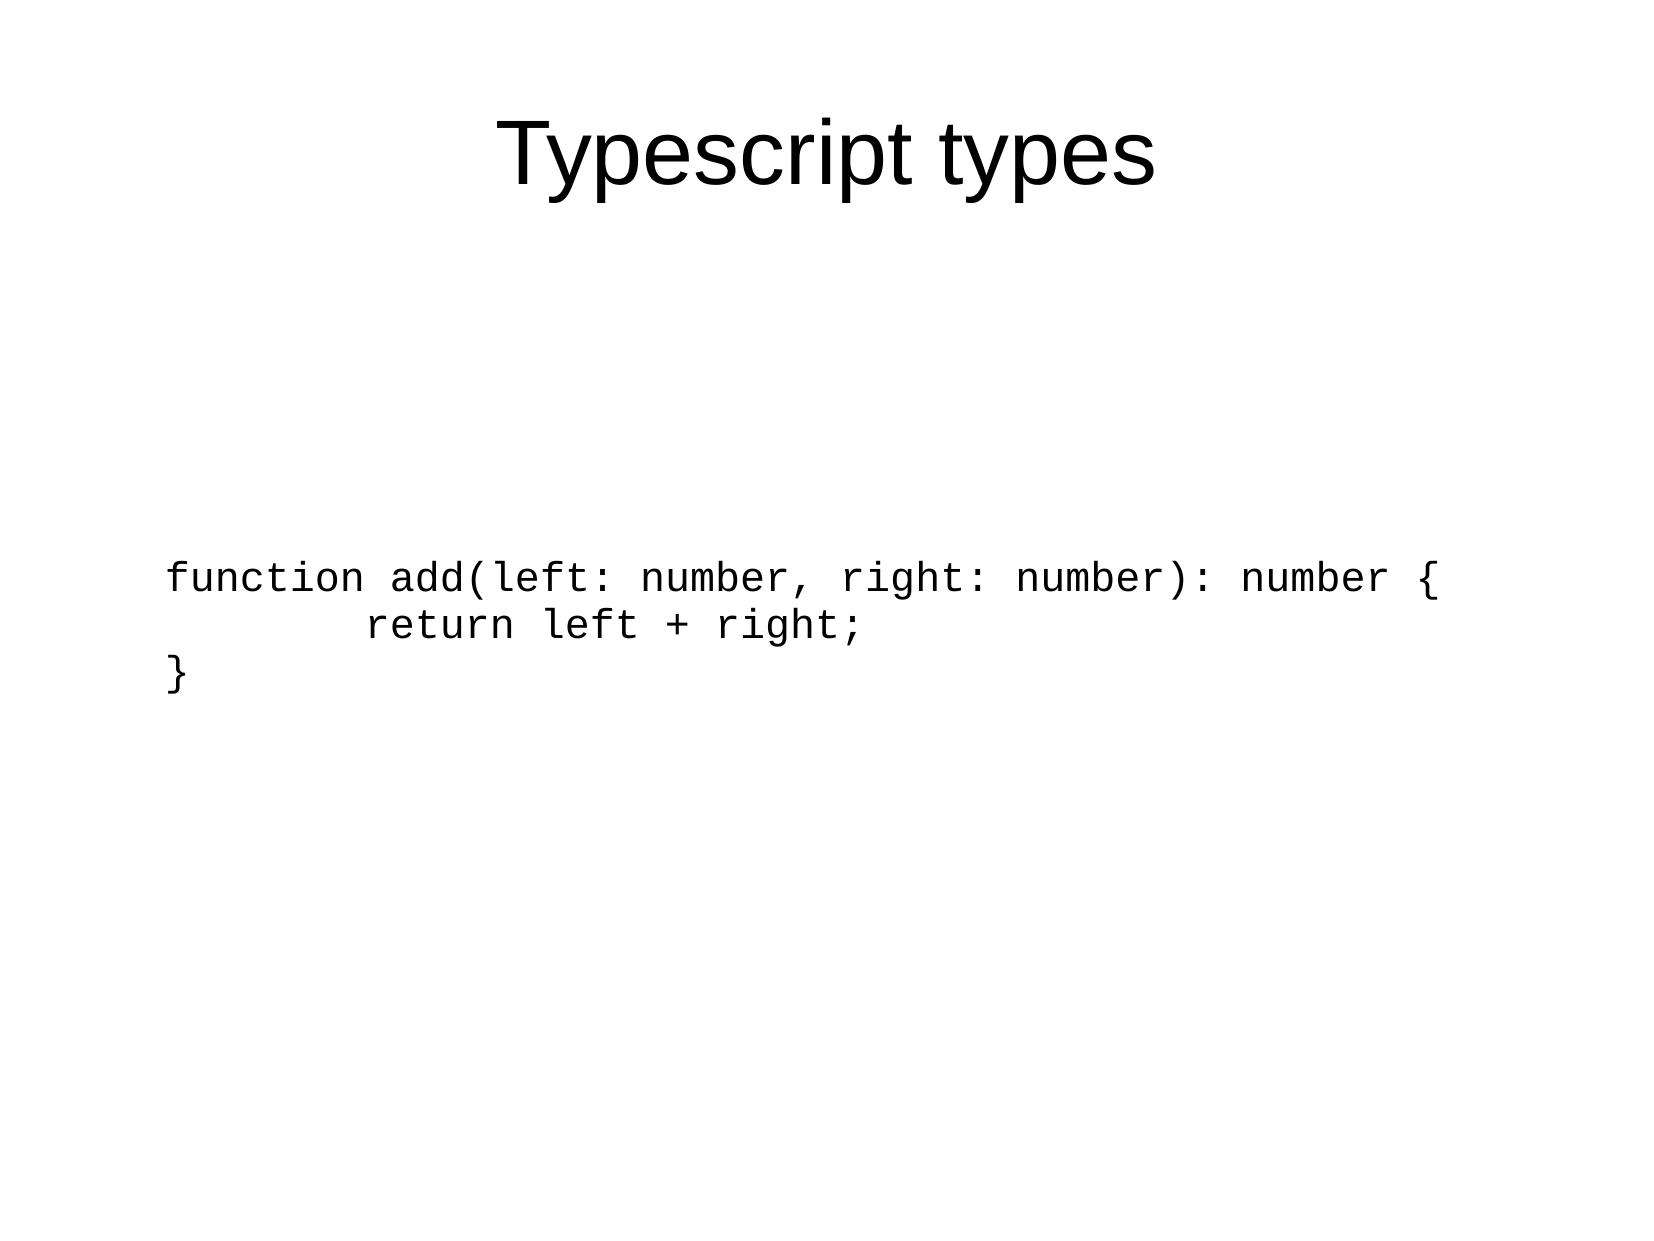

# Typescript types
function add(left: number, right: number): number {
 return left + right;
}